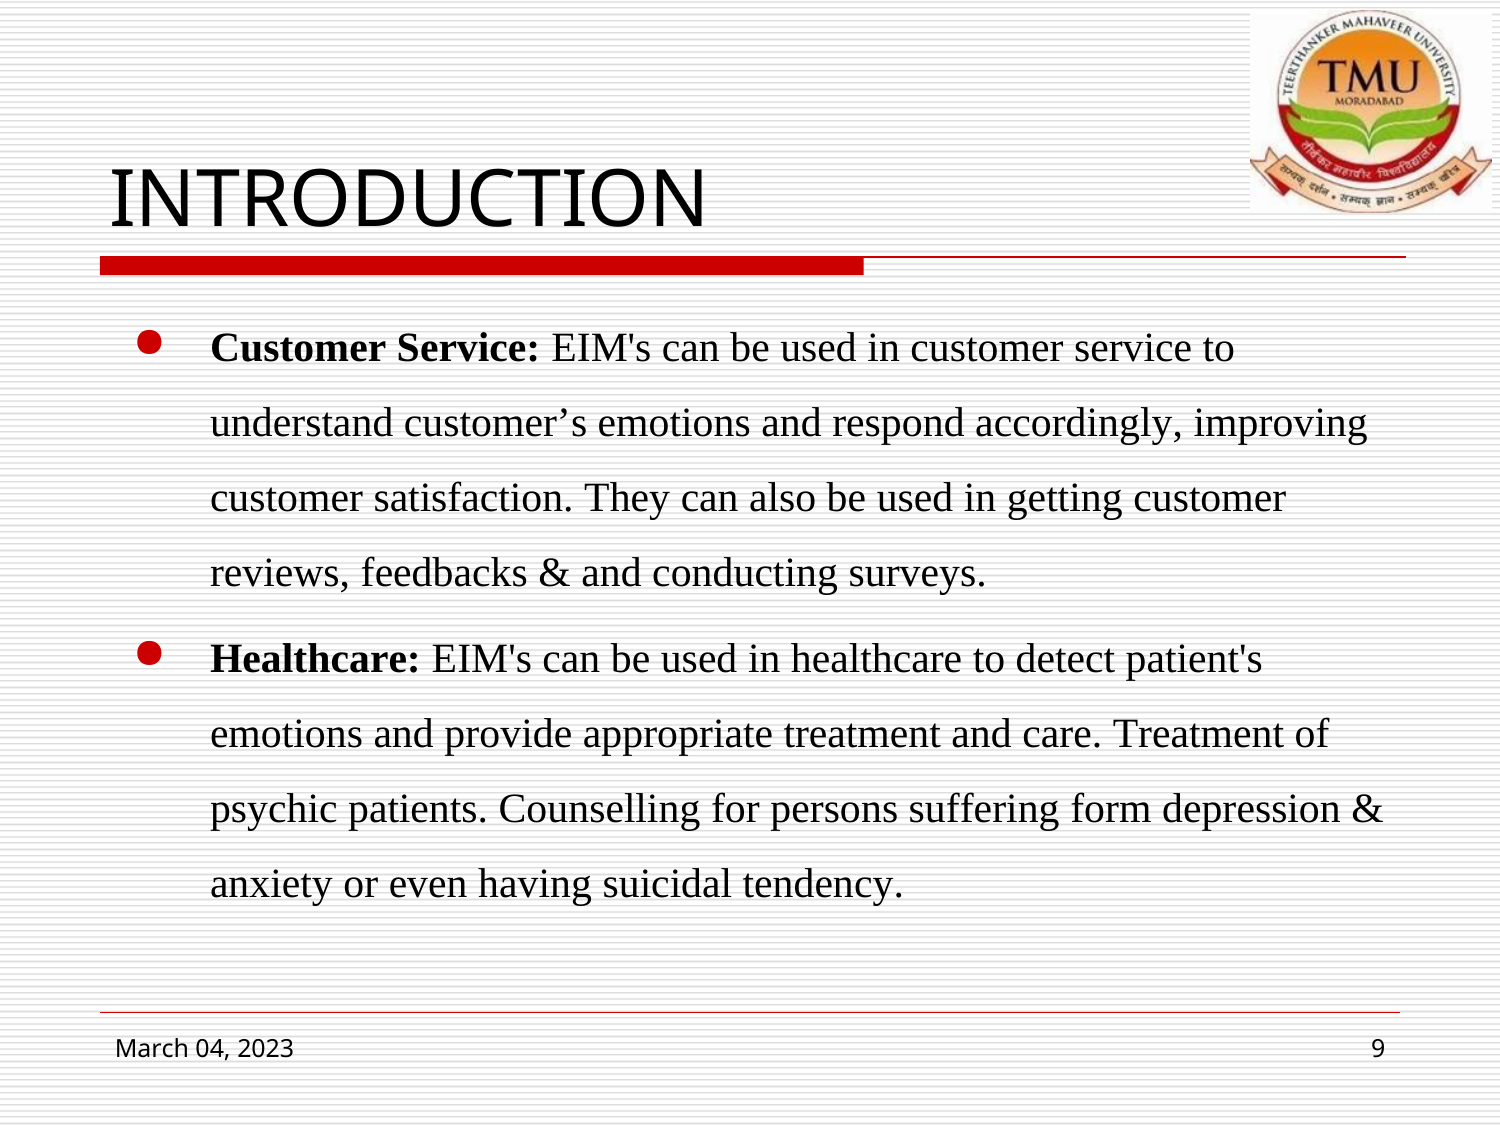

# INTRODUCTION
Customer Service: EIM's can be used in customer service to understand customer’s emotions and respond accordingly, improving customer satisfaction. They can also be used in getting customer reviews, feedbacks & and conducting surveys.
Healthcare: EIM's can be used in healthcare to detect patient's emotions and provide appropriate treatment and care. Treatment of psychic patients. Counselling for persons suffering form depression & anxiety or even having suicidal tendency.
March 04, 2023